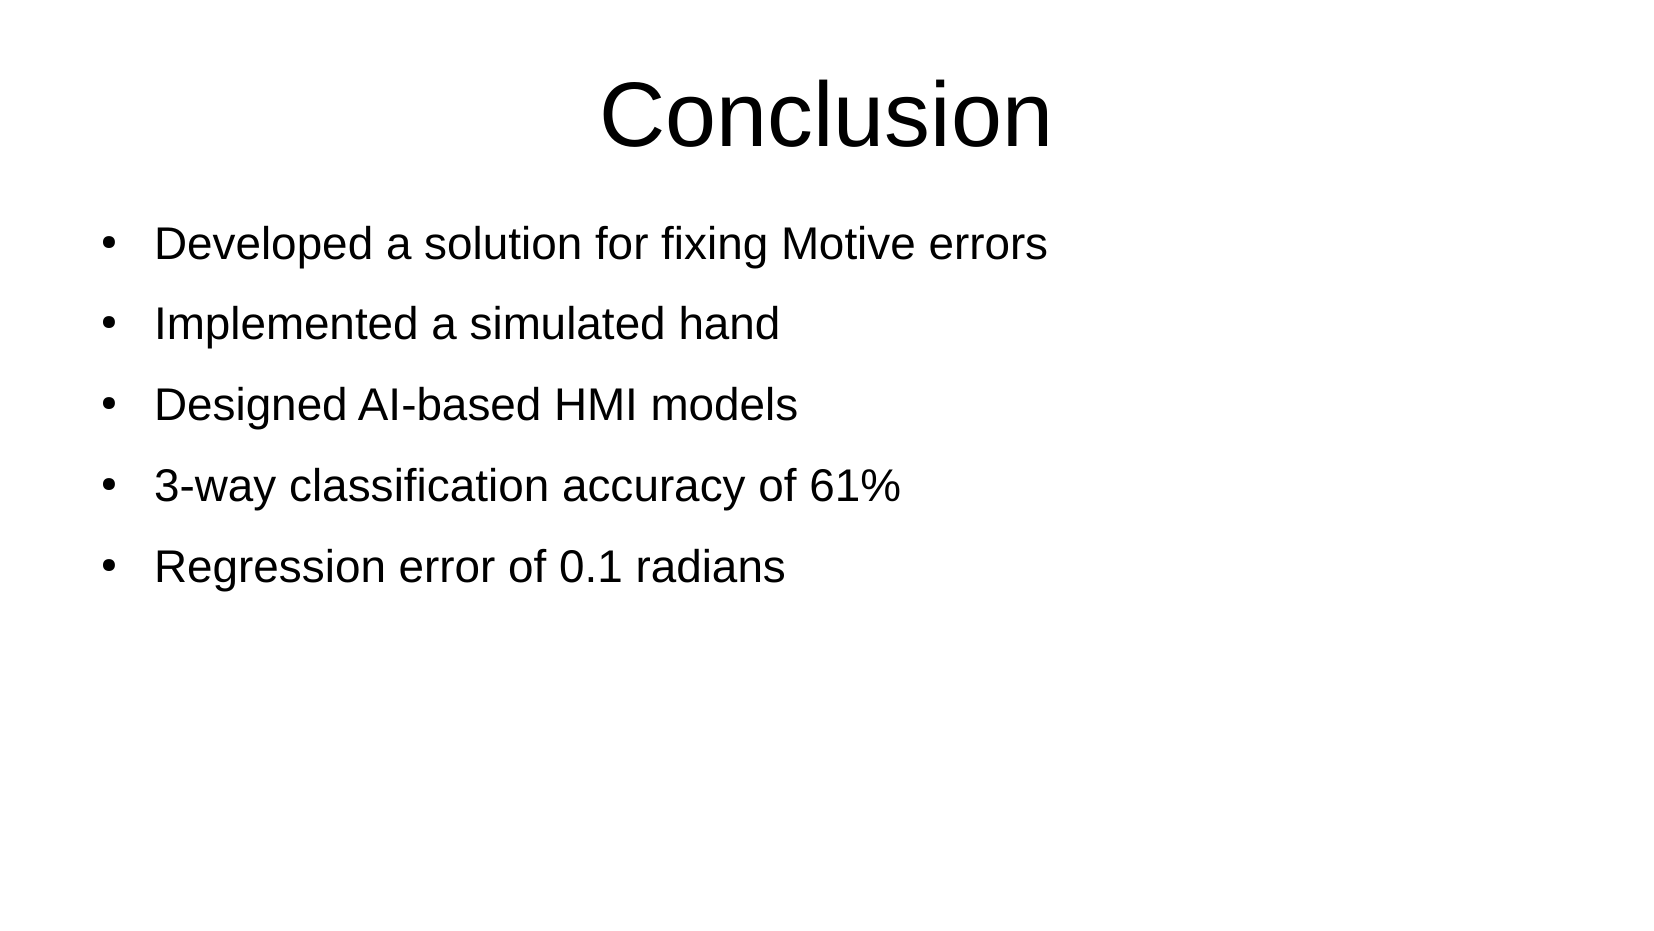

# Conclusion
Developed a solution for fixing Motive errors
Implemented a simulated hand
Designed AI-based HMI models
3-way classification accuracy of 61%
Regression error of 0.1 radians